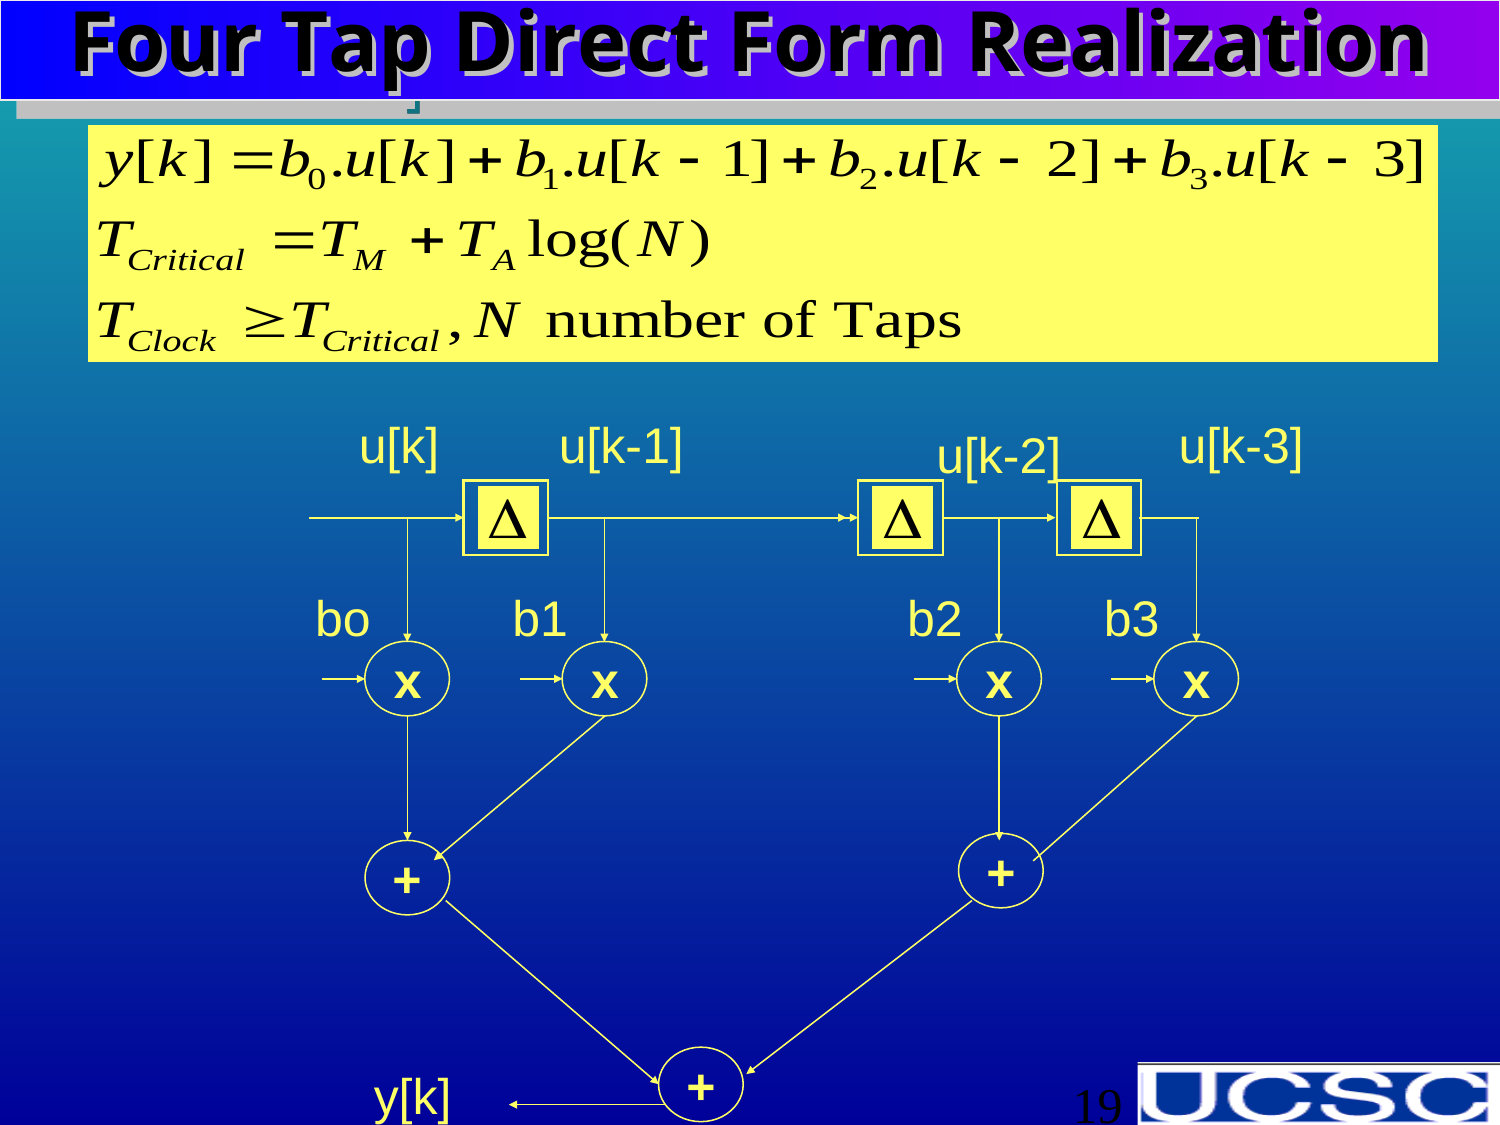

Four Tap Direct Form Realization
u[k]
u[k-1]
u[k-3]
u[k-2]
bo
b1
b2
b3
x
x
x
x
+
+
+
y[k]
19